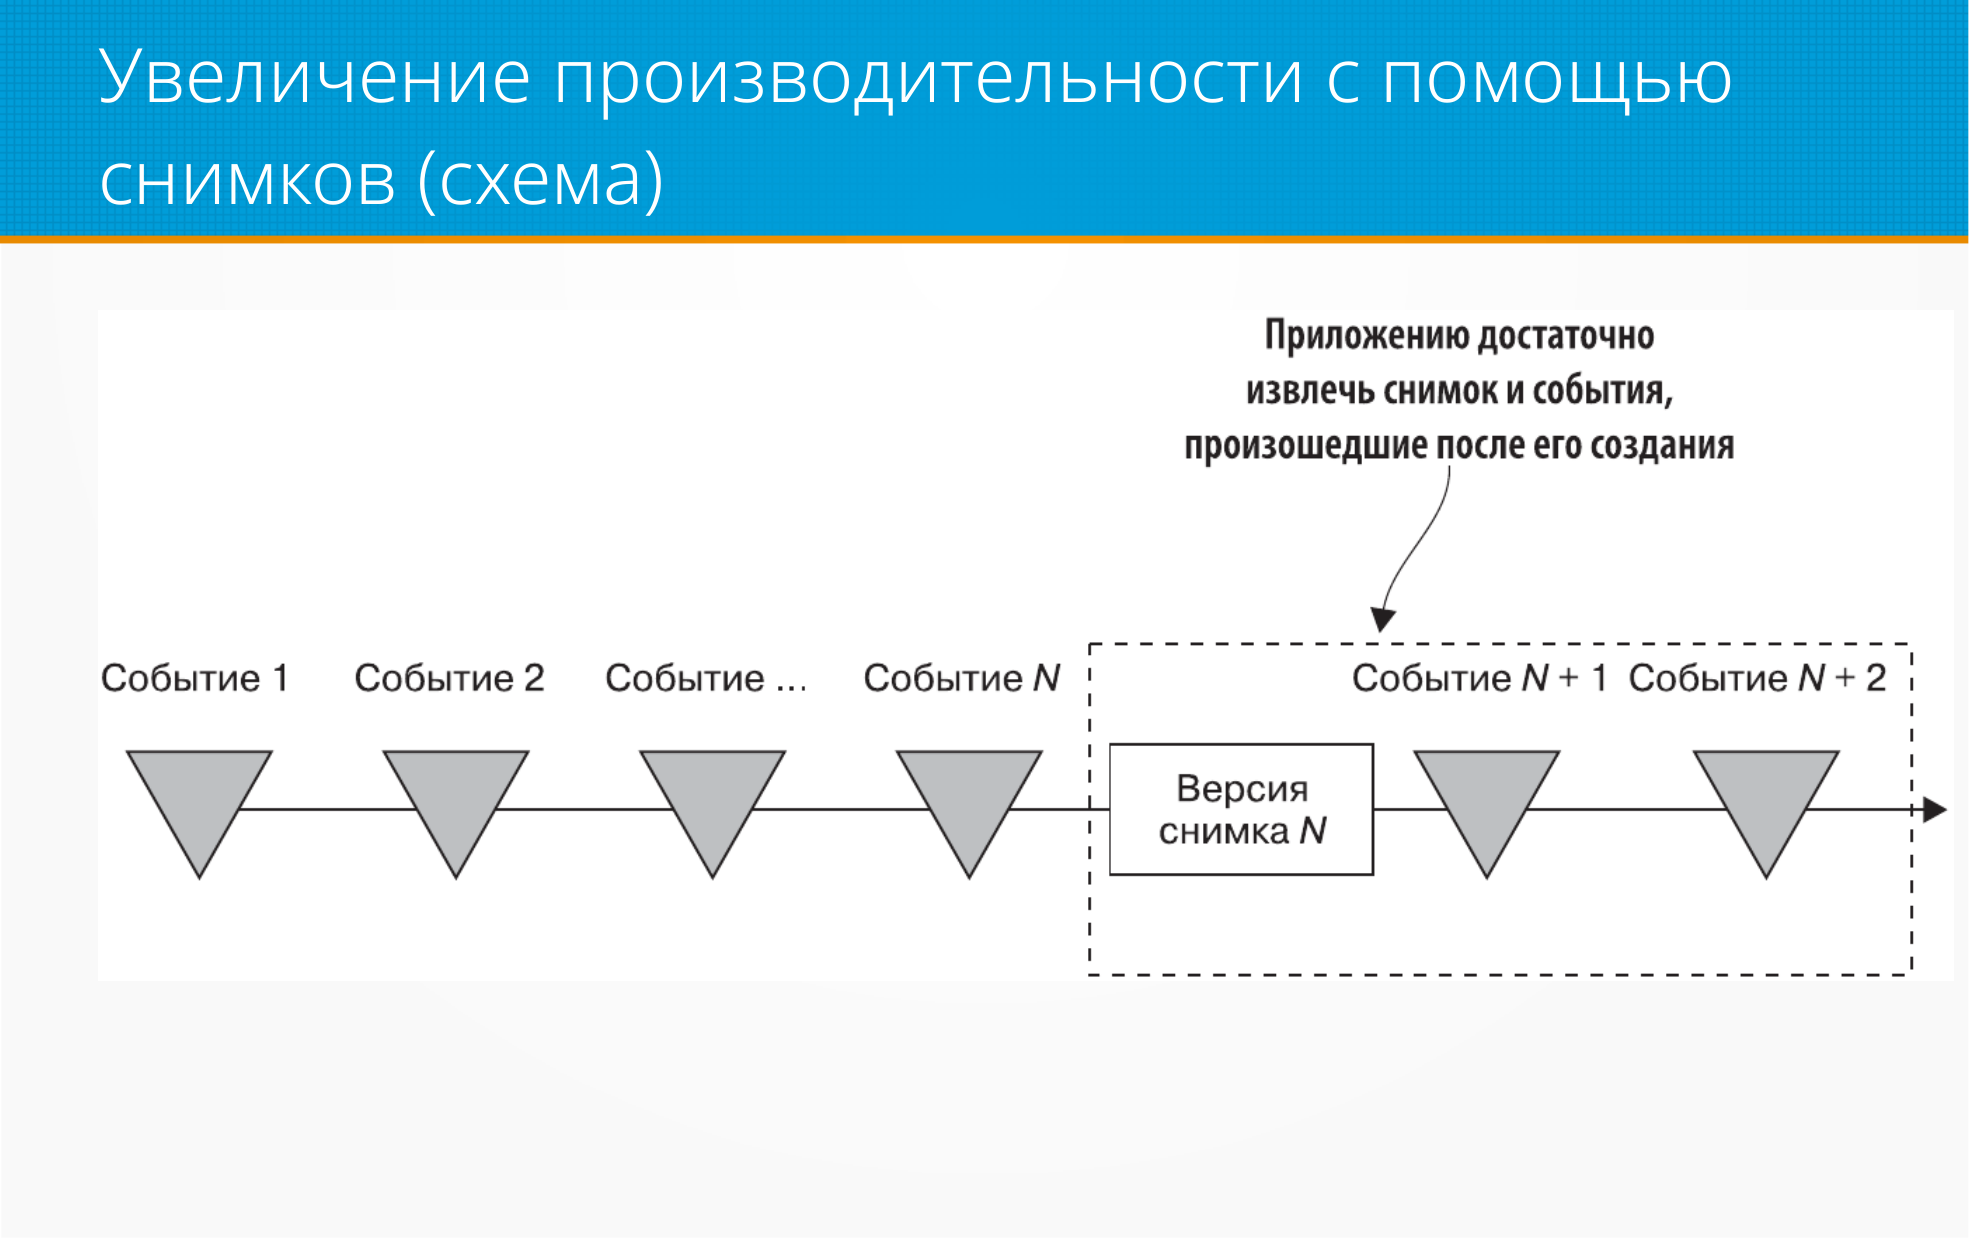

# Увеличение производительности с помощью снимков (схема)